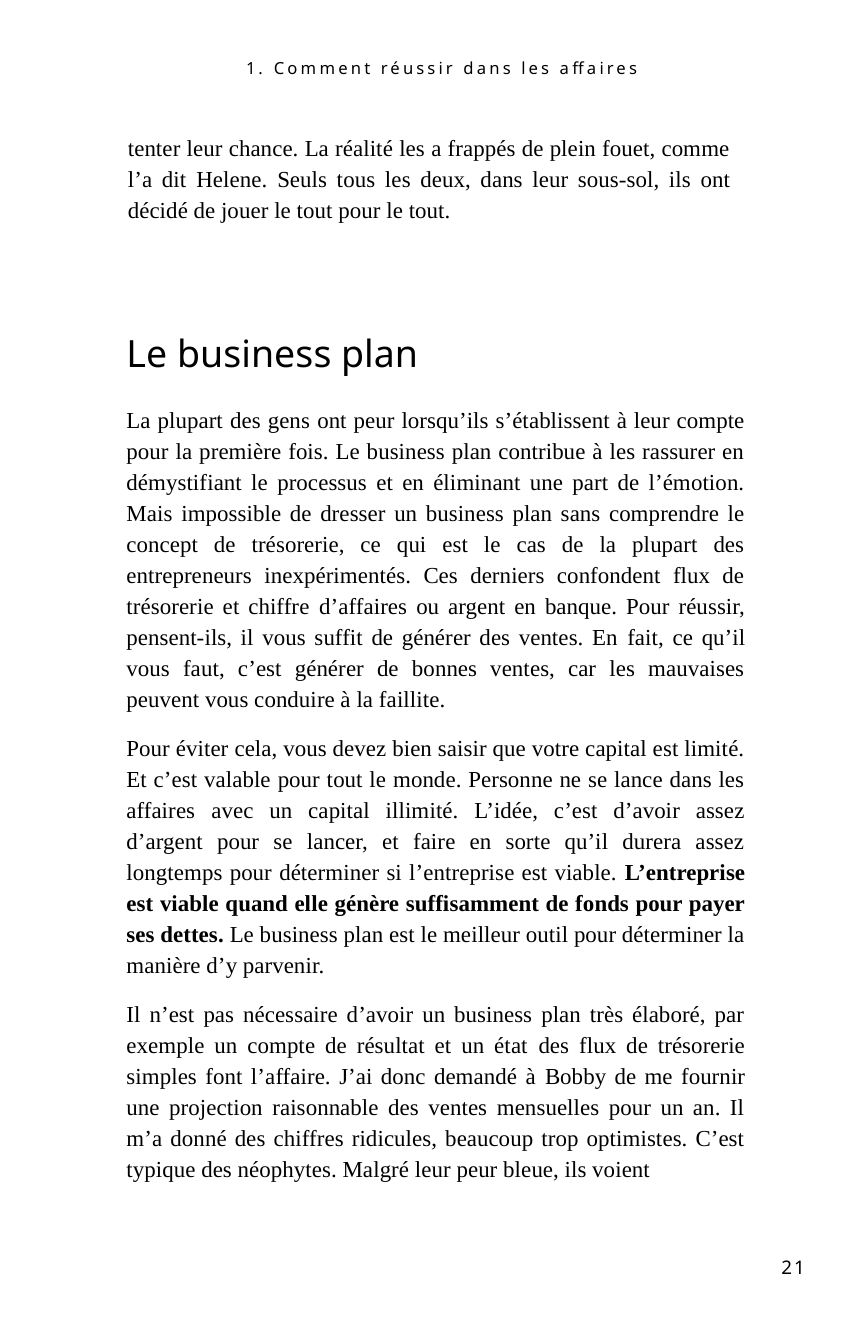

1. Comment réussir dans les affaires
tenter leur chance. La réalité les a frappés de plein fouet, comme l’a dit Helene. Seuls tous les deux, dans leur sous-sol, ils ont décidé de jouer le tout pour le tout.
Le business plan
La plupart des gens ont peur lorsqu’ils s’établissent à leur compte pour la première fois. Le business plan contribue à les rassurer en démystifiant le processus et en éliminant une part de l’émotion. Mais impossible de dresser un business plan sans comprendre le concept de trésorerie, ce qui est le cas de la plupart des entrepreneurs inexpérimentés. Ces derniers confondent flux de trésorerie et chiffre d’affaires ou argent en banque. Pour réussir, pensent-ils, il vous suffit de générer des ventes. En fait, ce qu’il vous faut, c’est générer de bonnes ventes, car les mauvaises peuvent vous conduire à la faillite.
Pour éviter cela, vous devez bien saisir que votre capital est limité. Et c’est valable pour tout le monde. Personne ne se lance dans les affaires avec un capital illimité. L’idée, c’est d’avoir assez d’argent pour se lancer, et faire en sorte qu’il durera assez longtemps pour déterminer si l’entreprise est viable. L’entreprise est viable quand elle génère suffisamment de fonds pour payer ses dettes. Le business plan est le meilleur outil pour déterminer la manière d’y parvenir.
Il n’est pas nécessaire d’avoir un business plan très élaboré, par exemple un compte de résultat et un état des flux de trésorerie simples font l’affaire. J’ai donc demandé à Bobby de me fournir une projection raisonnable des ventes mensuelles pour un an. Il m’a donné des chiffres ridicules, beaucoup trop optimistes. C’est typique des néophytes. Malgré leur peur bleue, ils voient
21